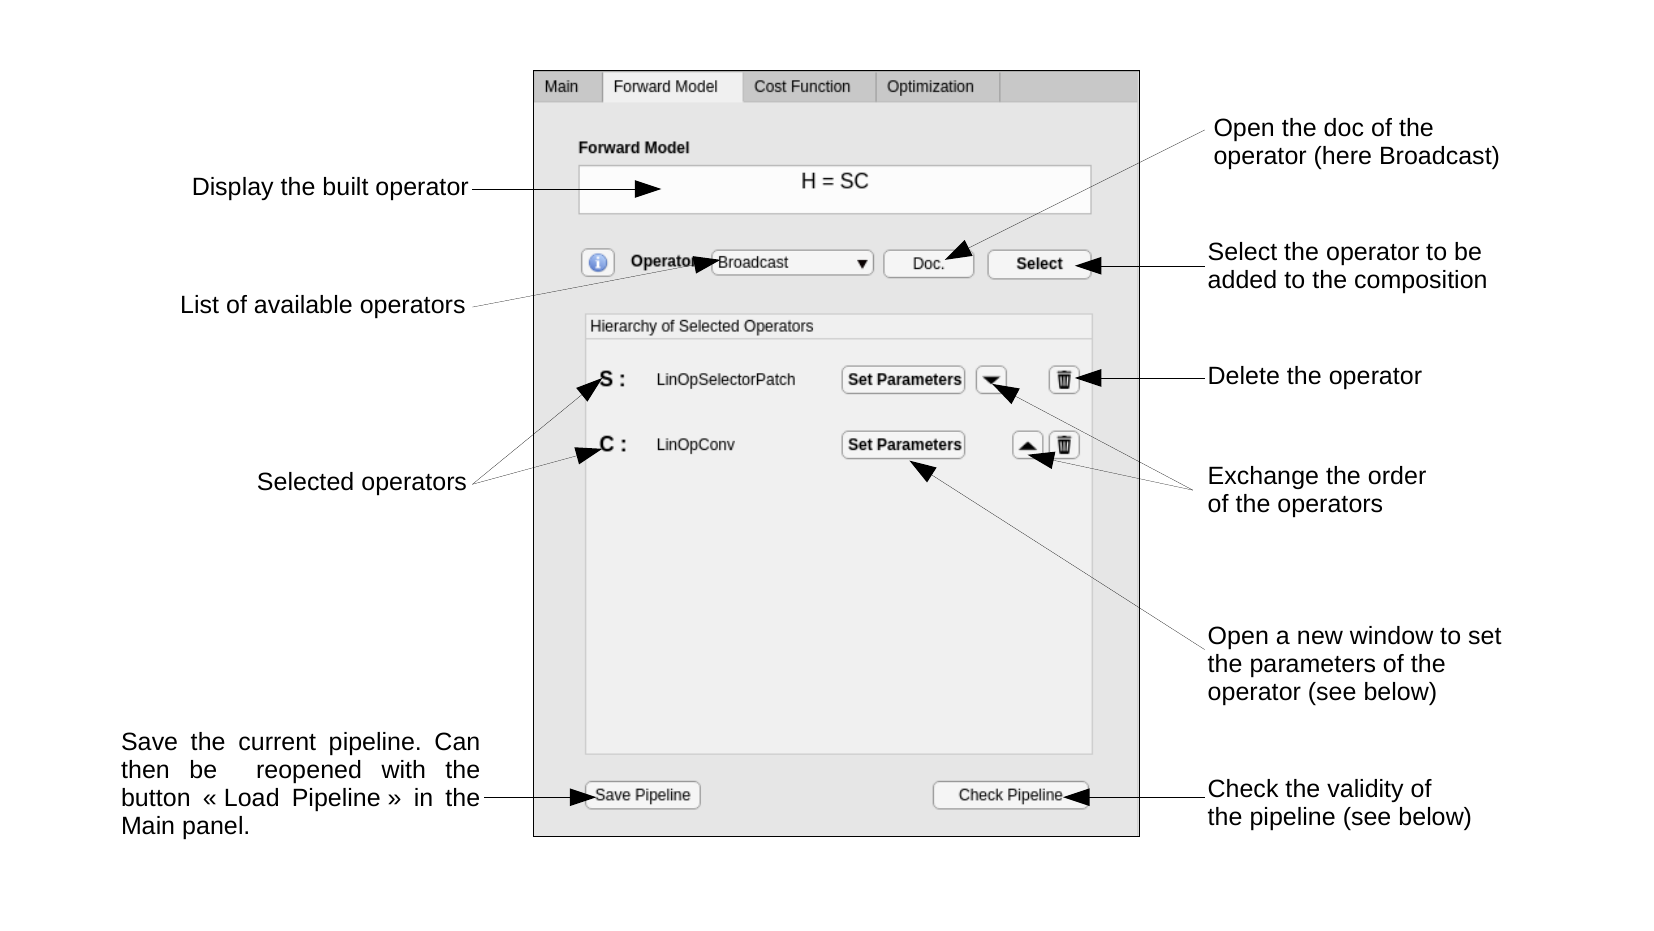

Open the doc of the operator (here Broadcast)
Display the built operator
Select the operator to be added to the composition
List of available operators
Delete the operator
Exchange the order of the operators
Selected operators
Open a new window to set the parameters of the operator (see below)
Save the current pipeline. Can then be reopened with the button « Load Pipeline » in the Main panel.
Check the validity of the pipeline (see below)